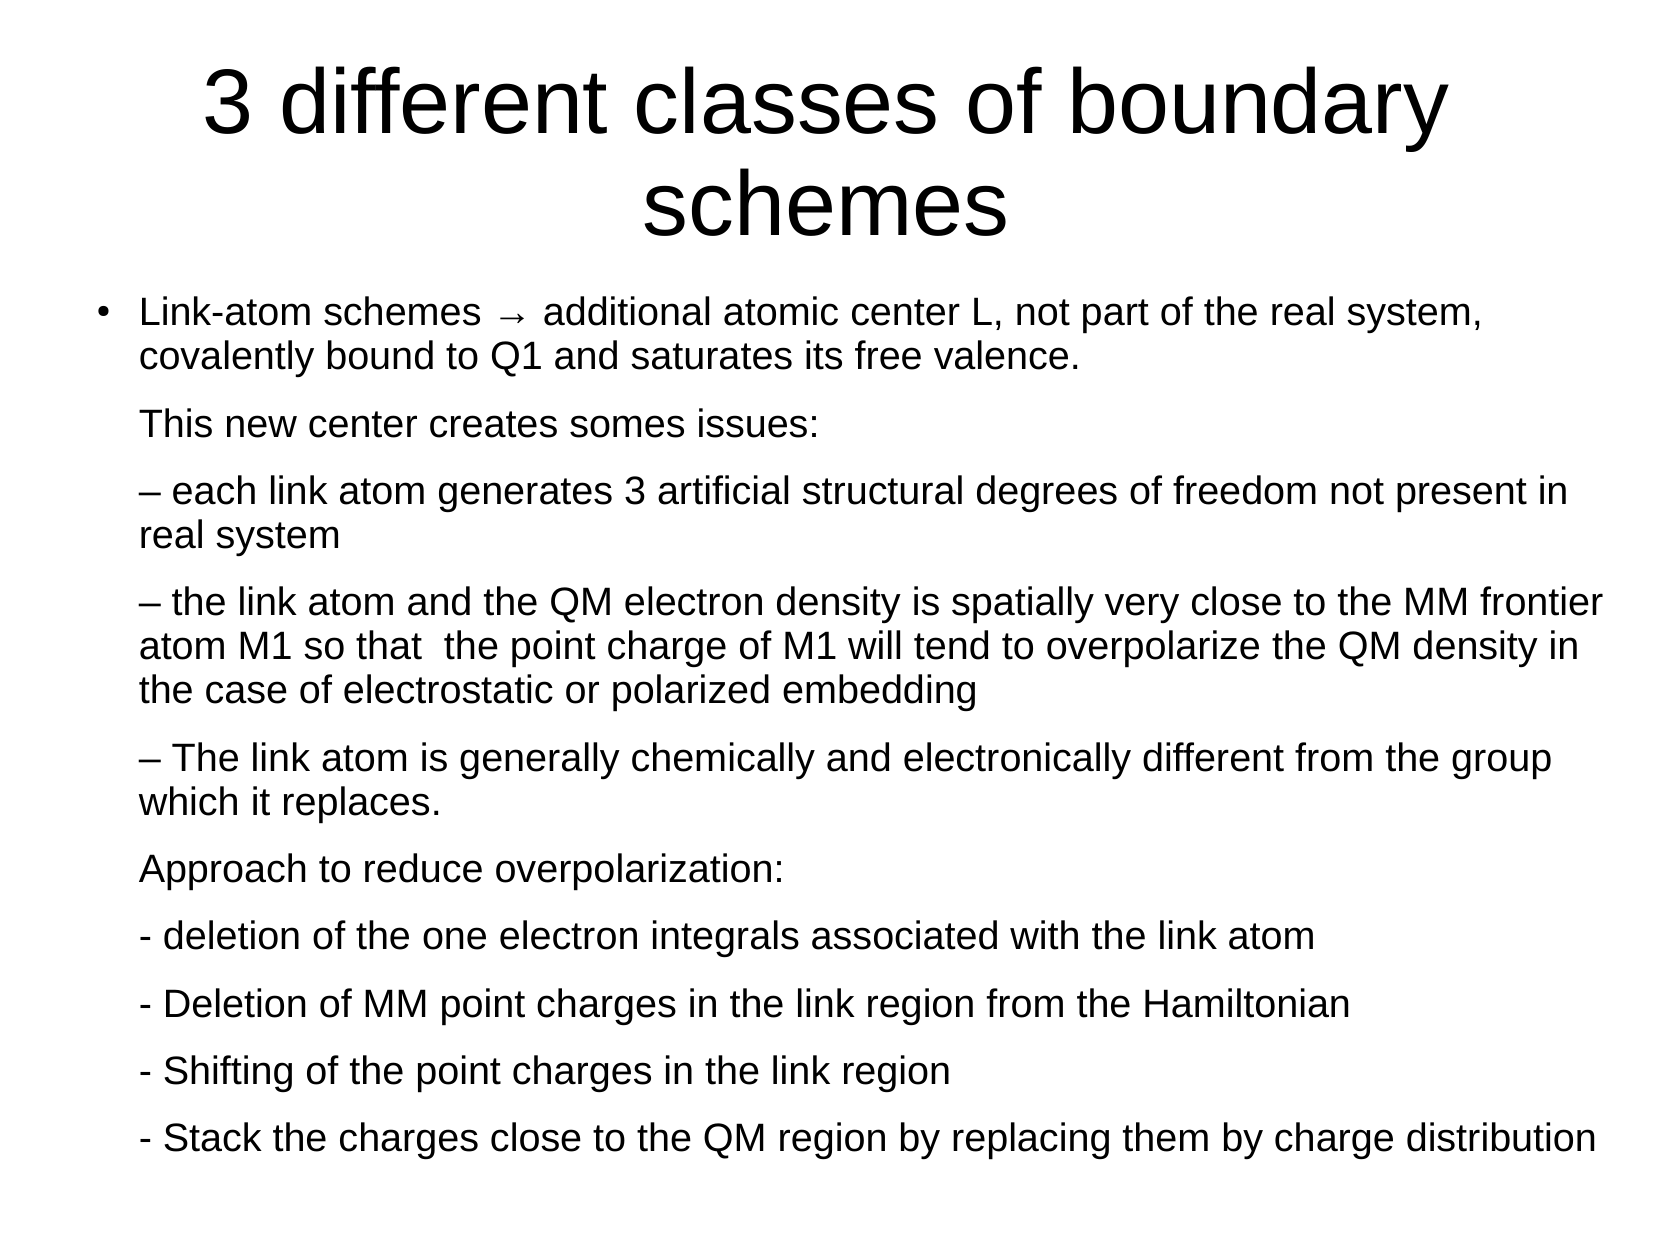

# 3 different classes of boundary schemes
Link-atom schemes → additional atomic center L, not part of the real system, covalently bound to Q1 and saturates its free valence.
This new center creates somes issues:
– each link atom generates 3 artificial structural degrees of freedom not present in real system
– the link atom and the QM electron density is spatially very close to the MM frontier atom M1 so that the point charge of M1 will tend to overpolarize the QM density in the case of electrostatic or polarized embedding
– The link atom is generally chemically and electronically different from the group which it replaces.
Approach to reduce overpolarization:
- deletion of the one electron integrals associated with the link atom
- Deletion of MM point charges in the link region from the Hamiltonian
- Shifting of the point charges in the link region
- Stack the charges close to the QM region by replacing them by charge distribution